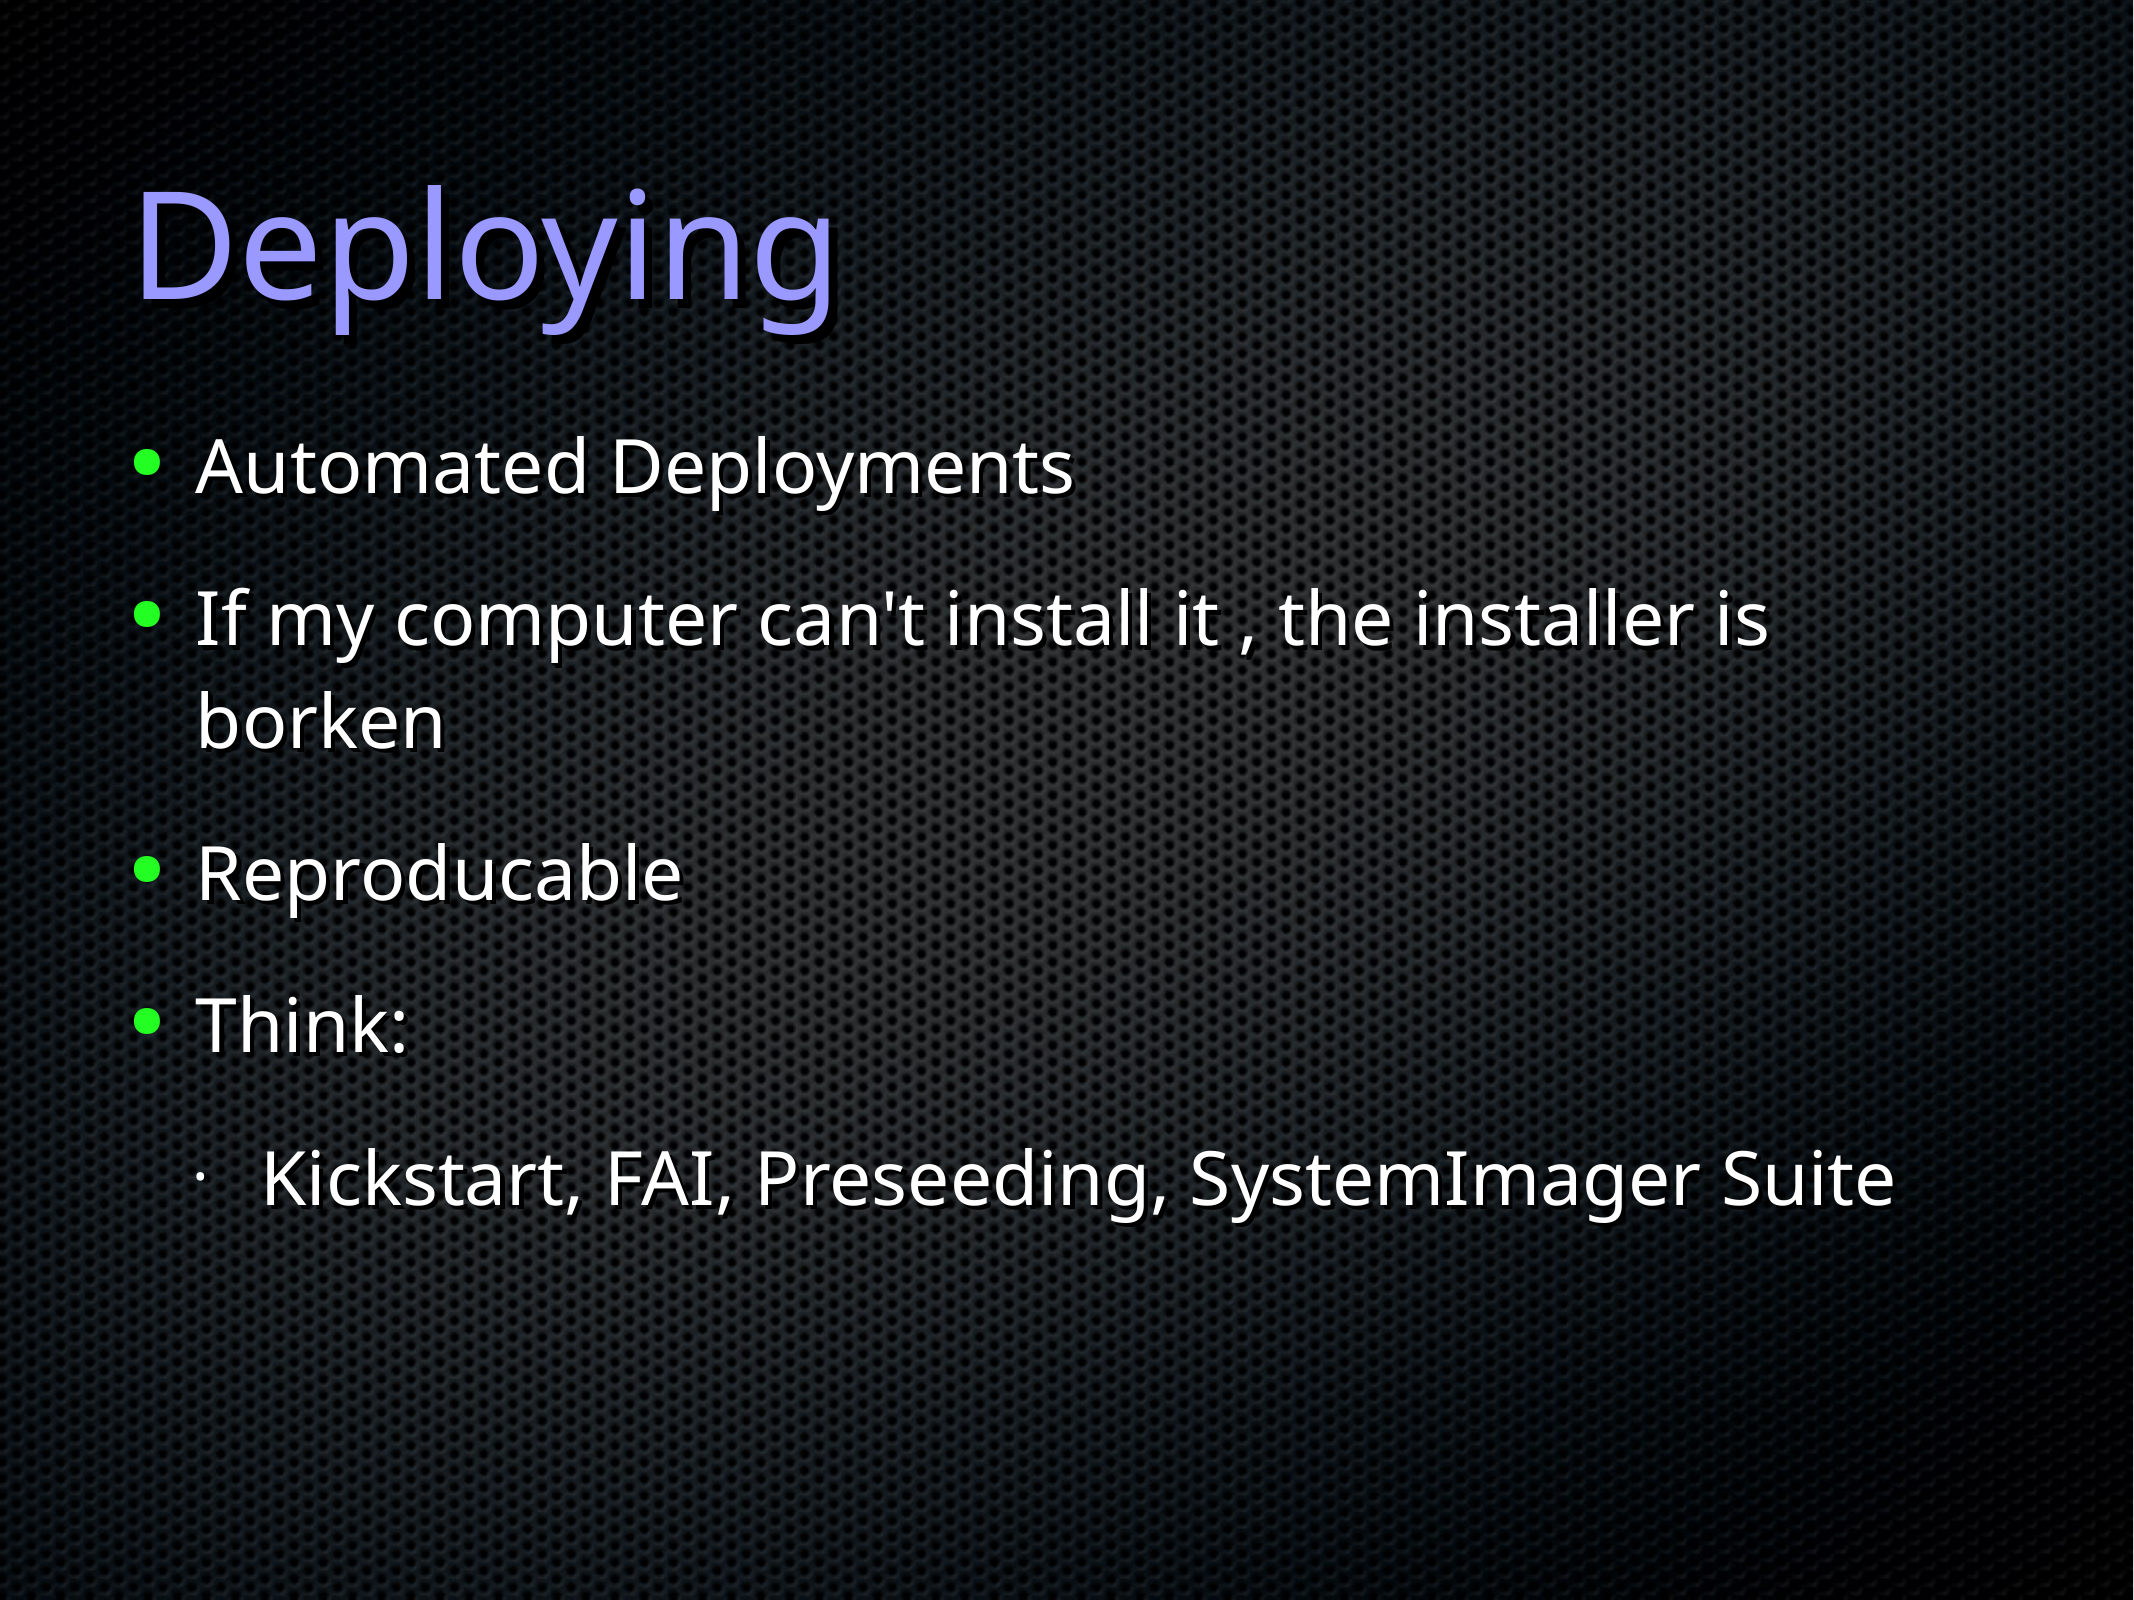

# Deploying
Automated Deployments
If my computer can't install it , the installer is borken
Reproducable
Think:
Kickstart, FAI, Preseeding, SystemImager Suite